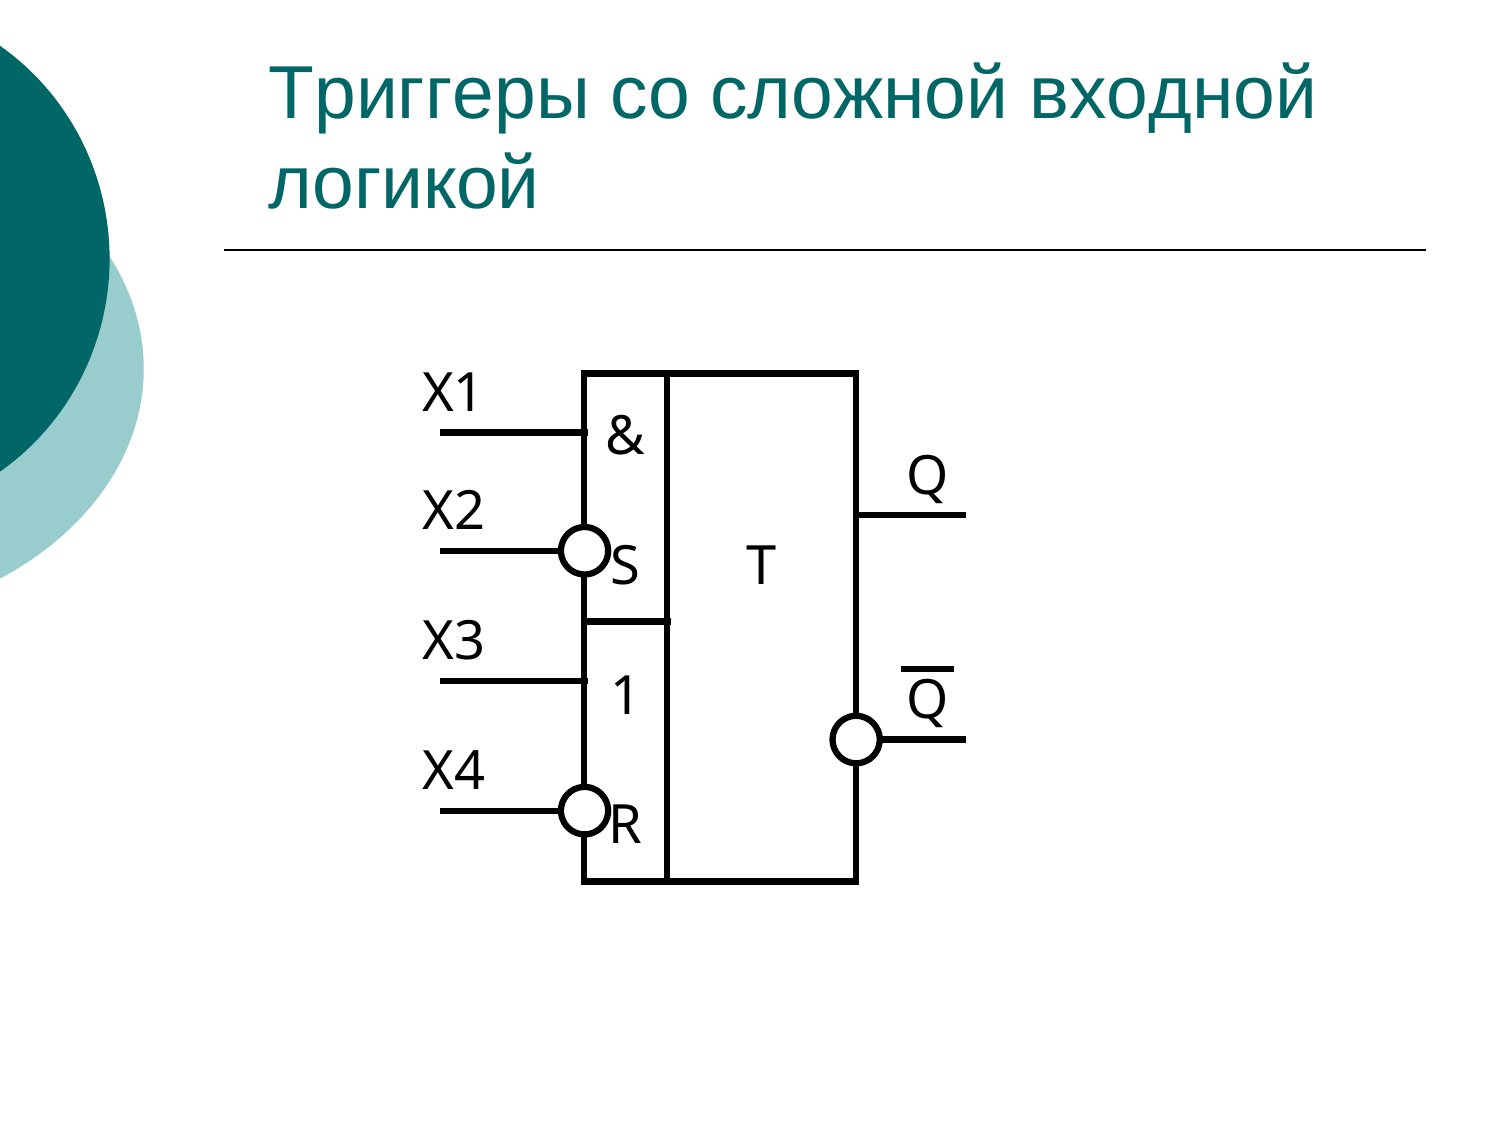

# Триггеры со сложной входной логикой
X1
&
S
1
R
T
Q
X2
X3
Q
X4